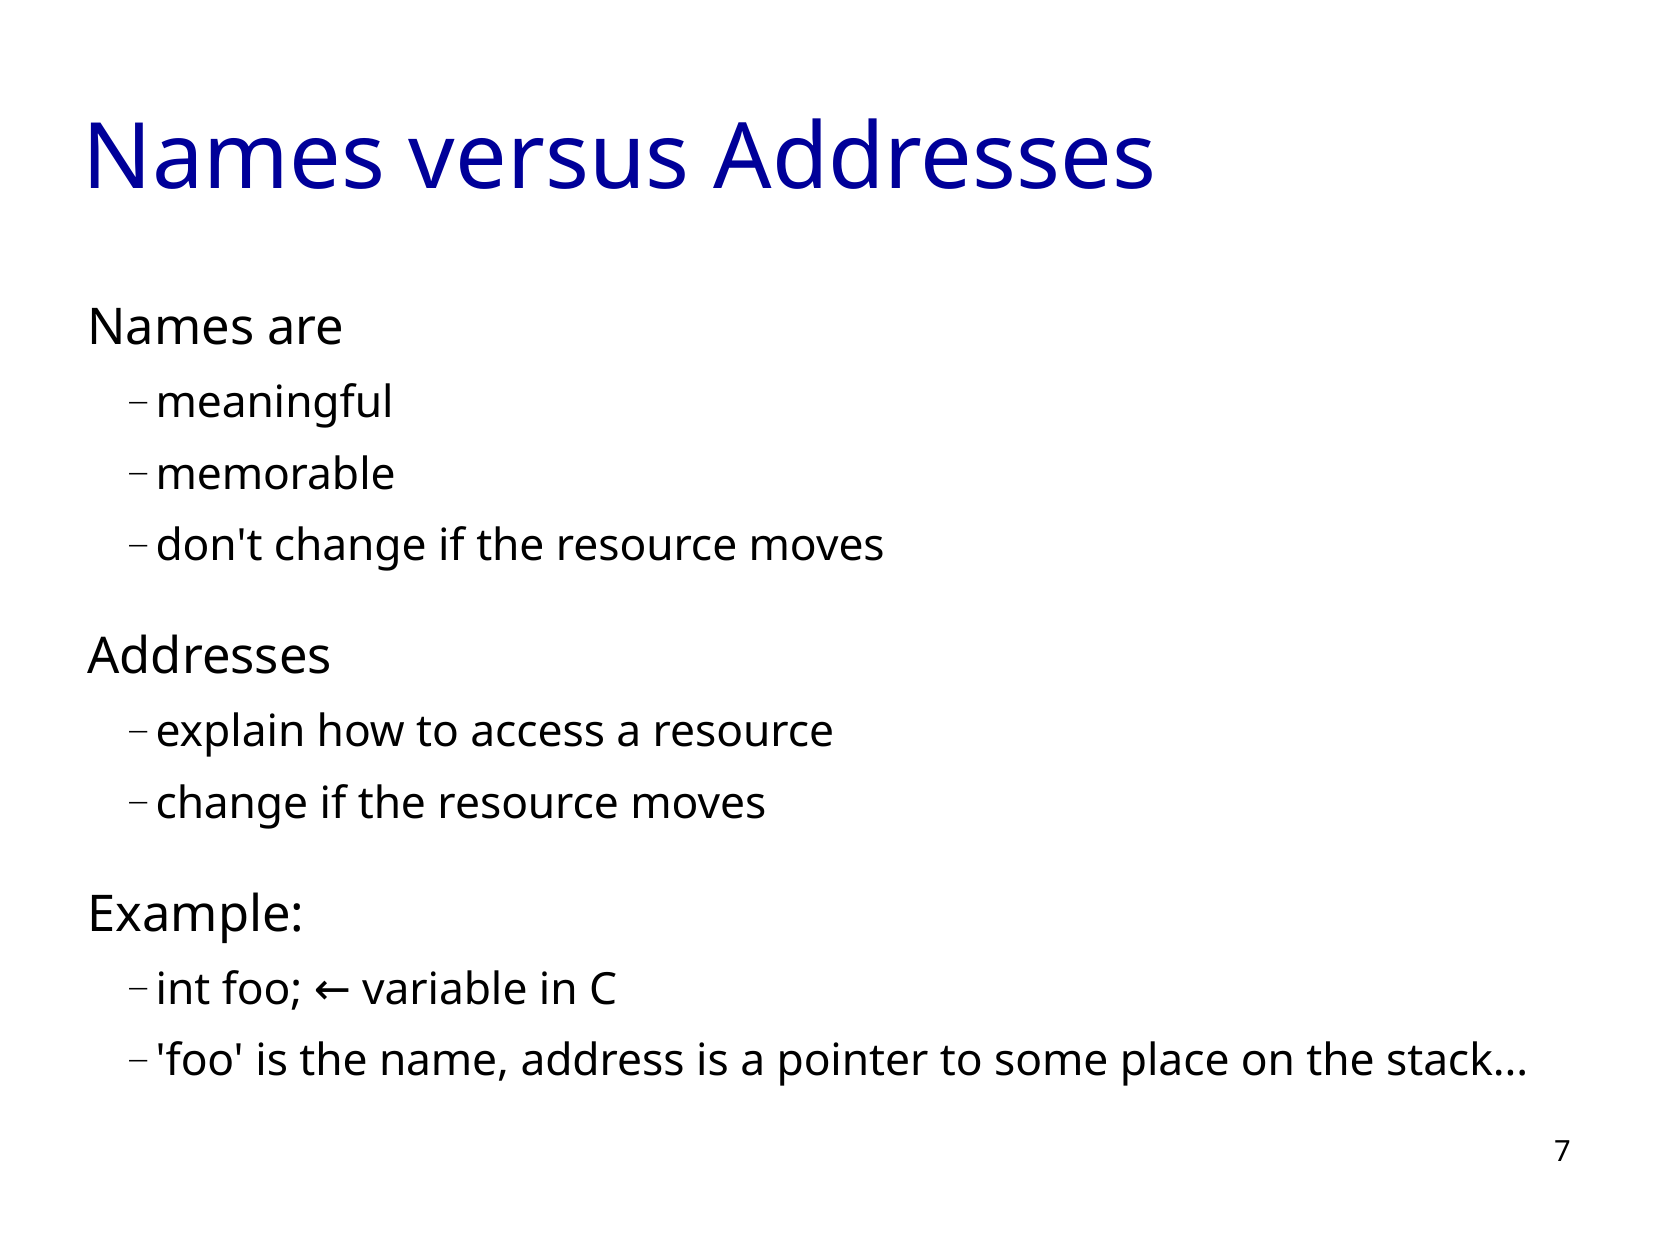

# Names versus Addresses
Names are
meaningful
memorable
don't change if the resource moves
Addresses
explain how to access a resource
change if the resource moves
Example:
int foo; ← variable in C
'foo' is the name, address is a pointer to some place on the stack...
7